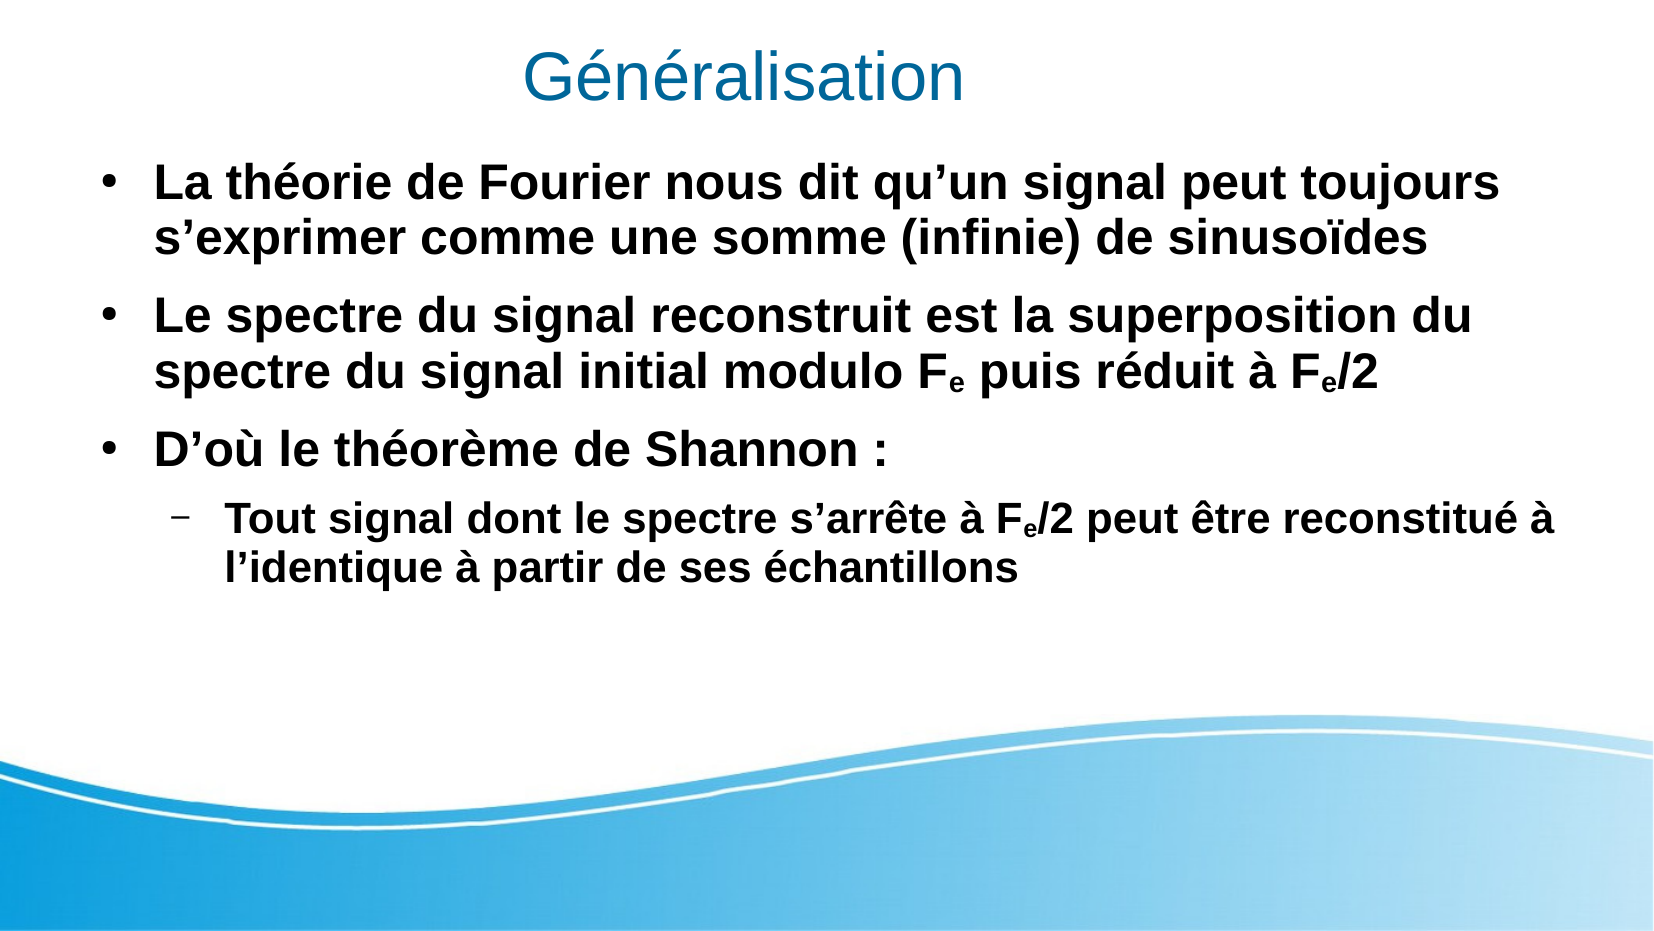

# Généralisation
La théorie de Fourier nous dit qu’un signal peut toujours s’exprimer comme une somme (infinie) de sinusoïdes
Le spectre du signal reconstruit est la superposition du spectre du signal initial modulo Fe puis réduit à Fe/2
D’où le théorème de Shannon :
Tout signal dont le spectre s’arrête à Fe/2 peut être reconstitué à l’identique à partir de ses échantillons